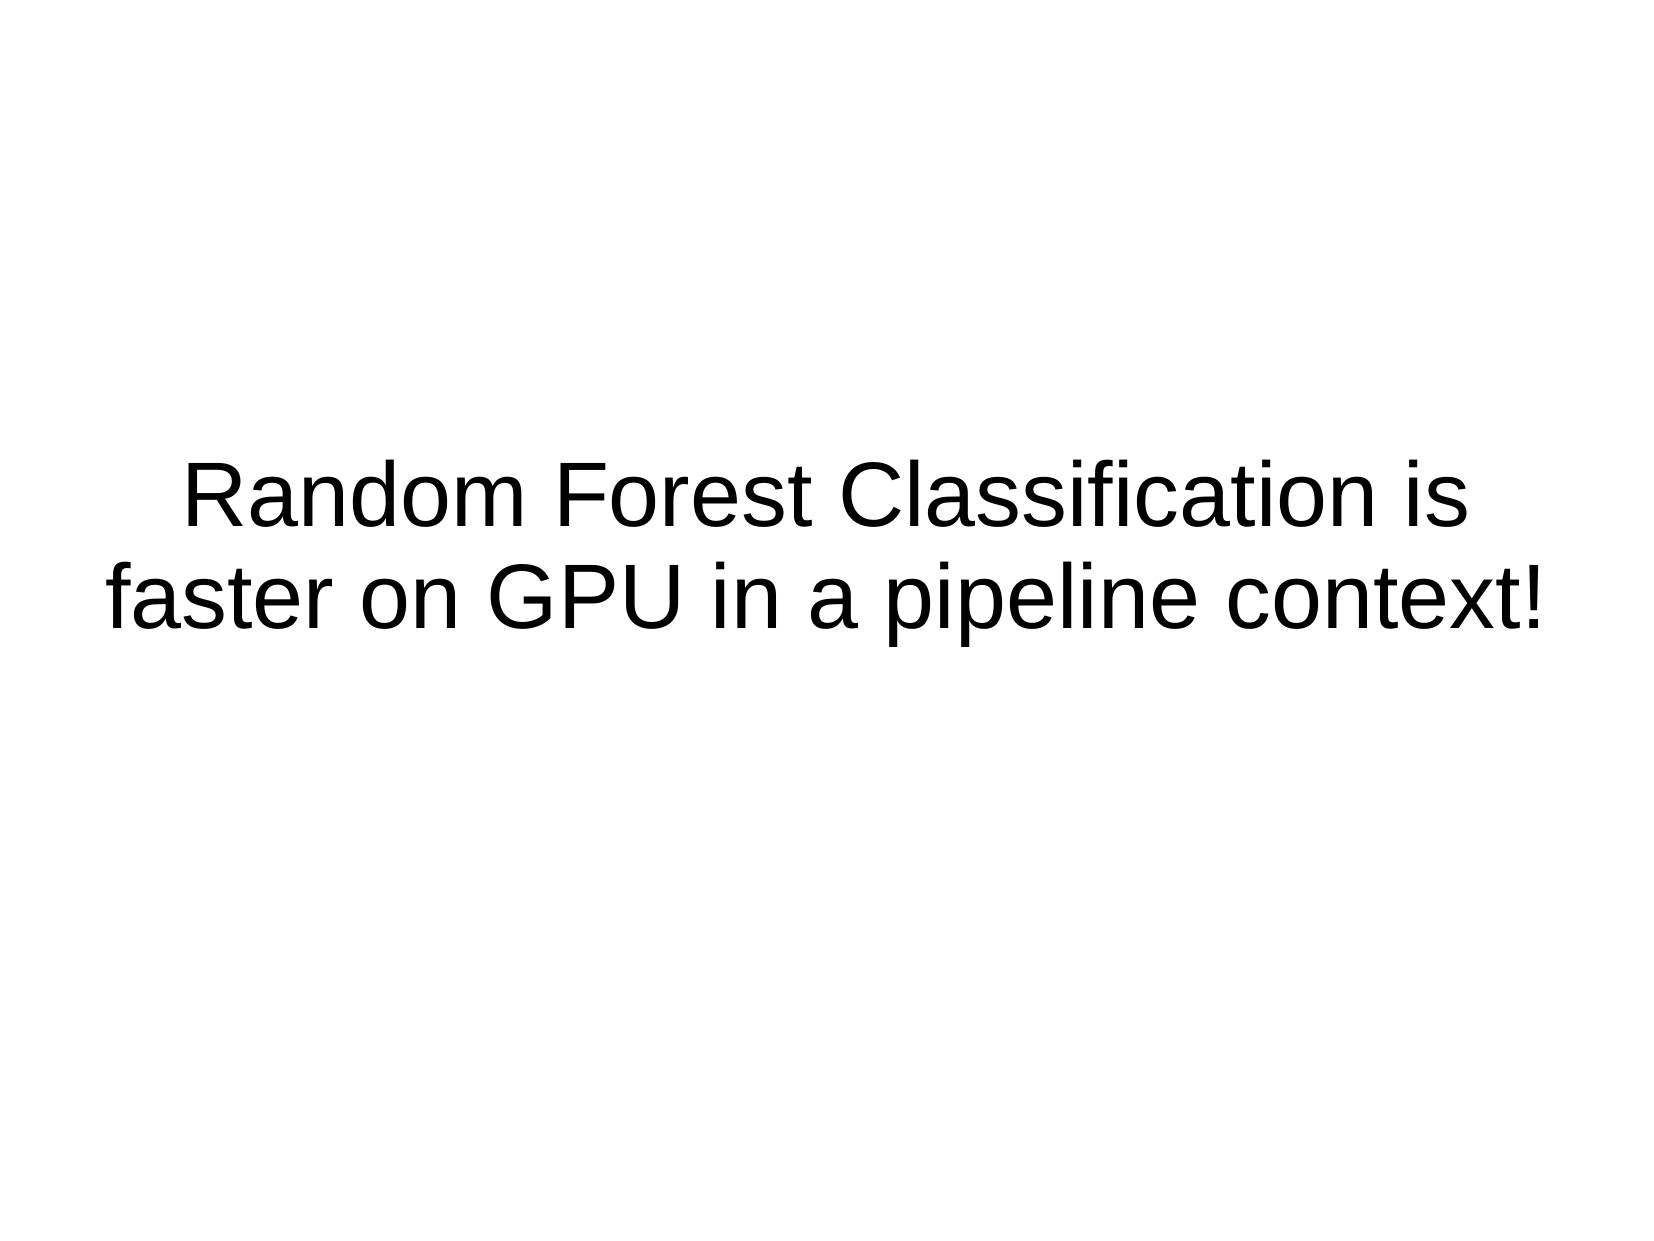

# Random Forest Classification is faster on GPU in a pipeline context!